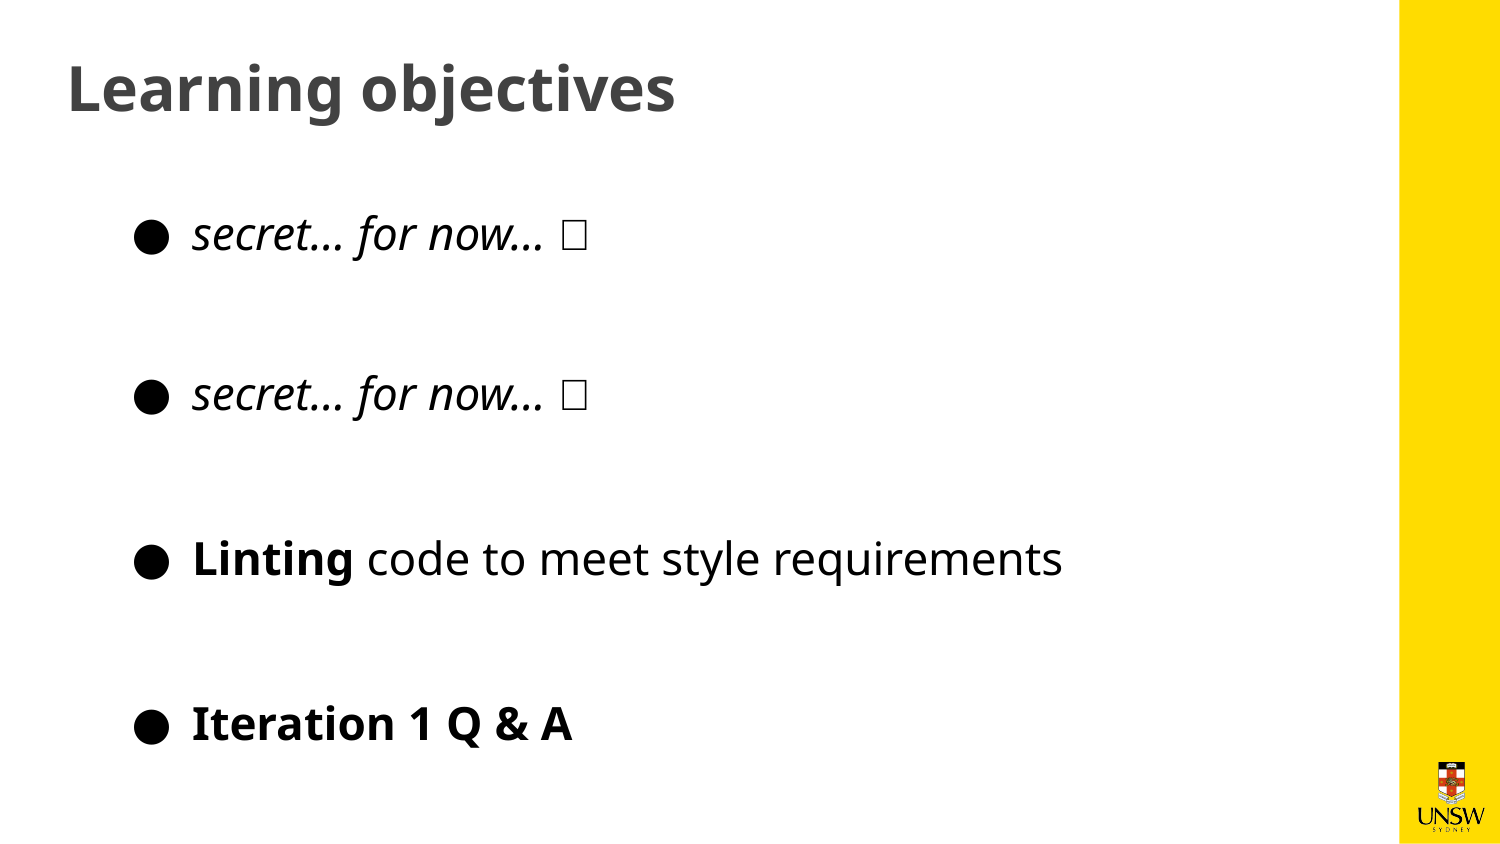

Learning objectives
secret… for now… 🤫
secret… for now… 🤫
Linting code to meet style requirements
Iteration 1 Q & A